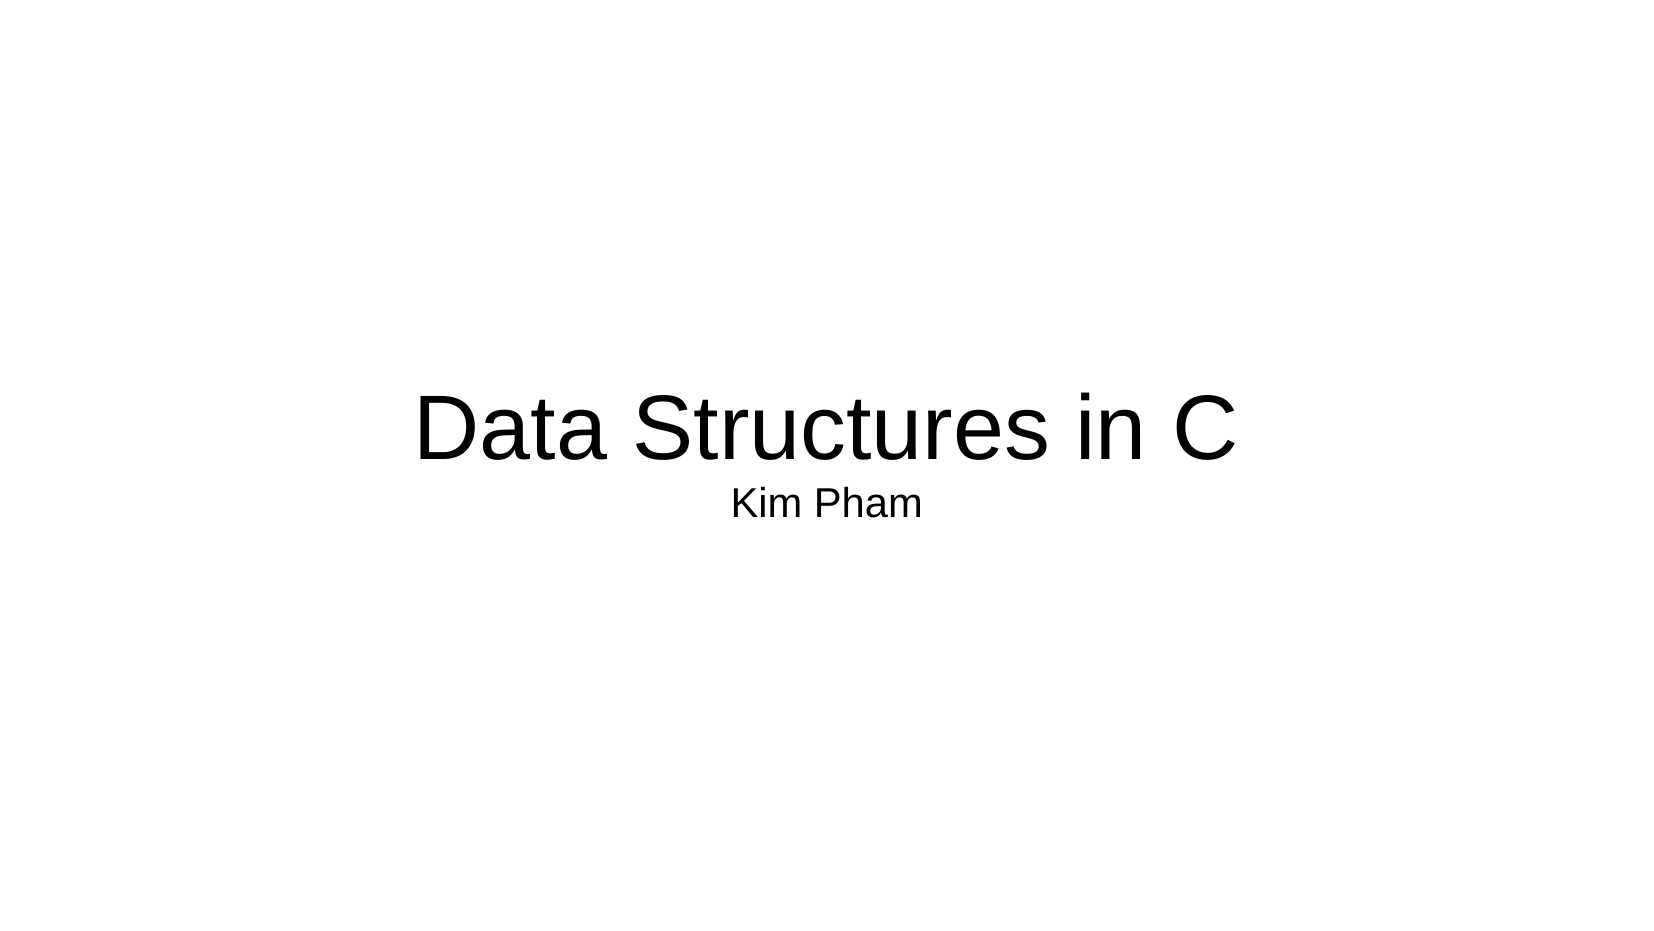

# Data Structures in C Kim Pham